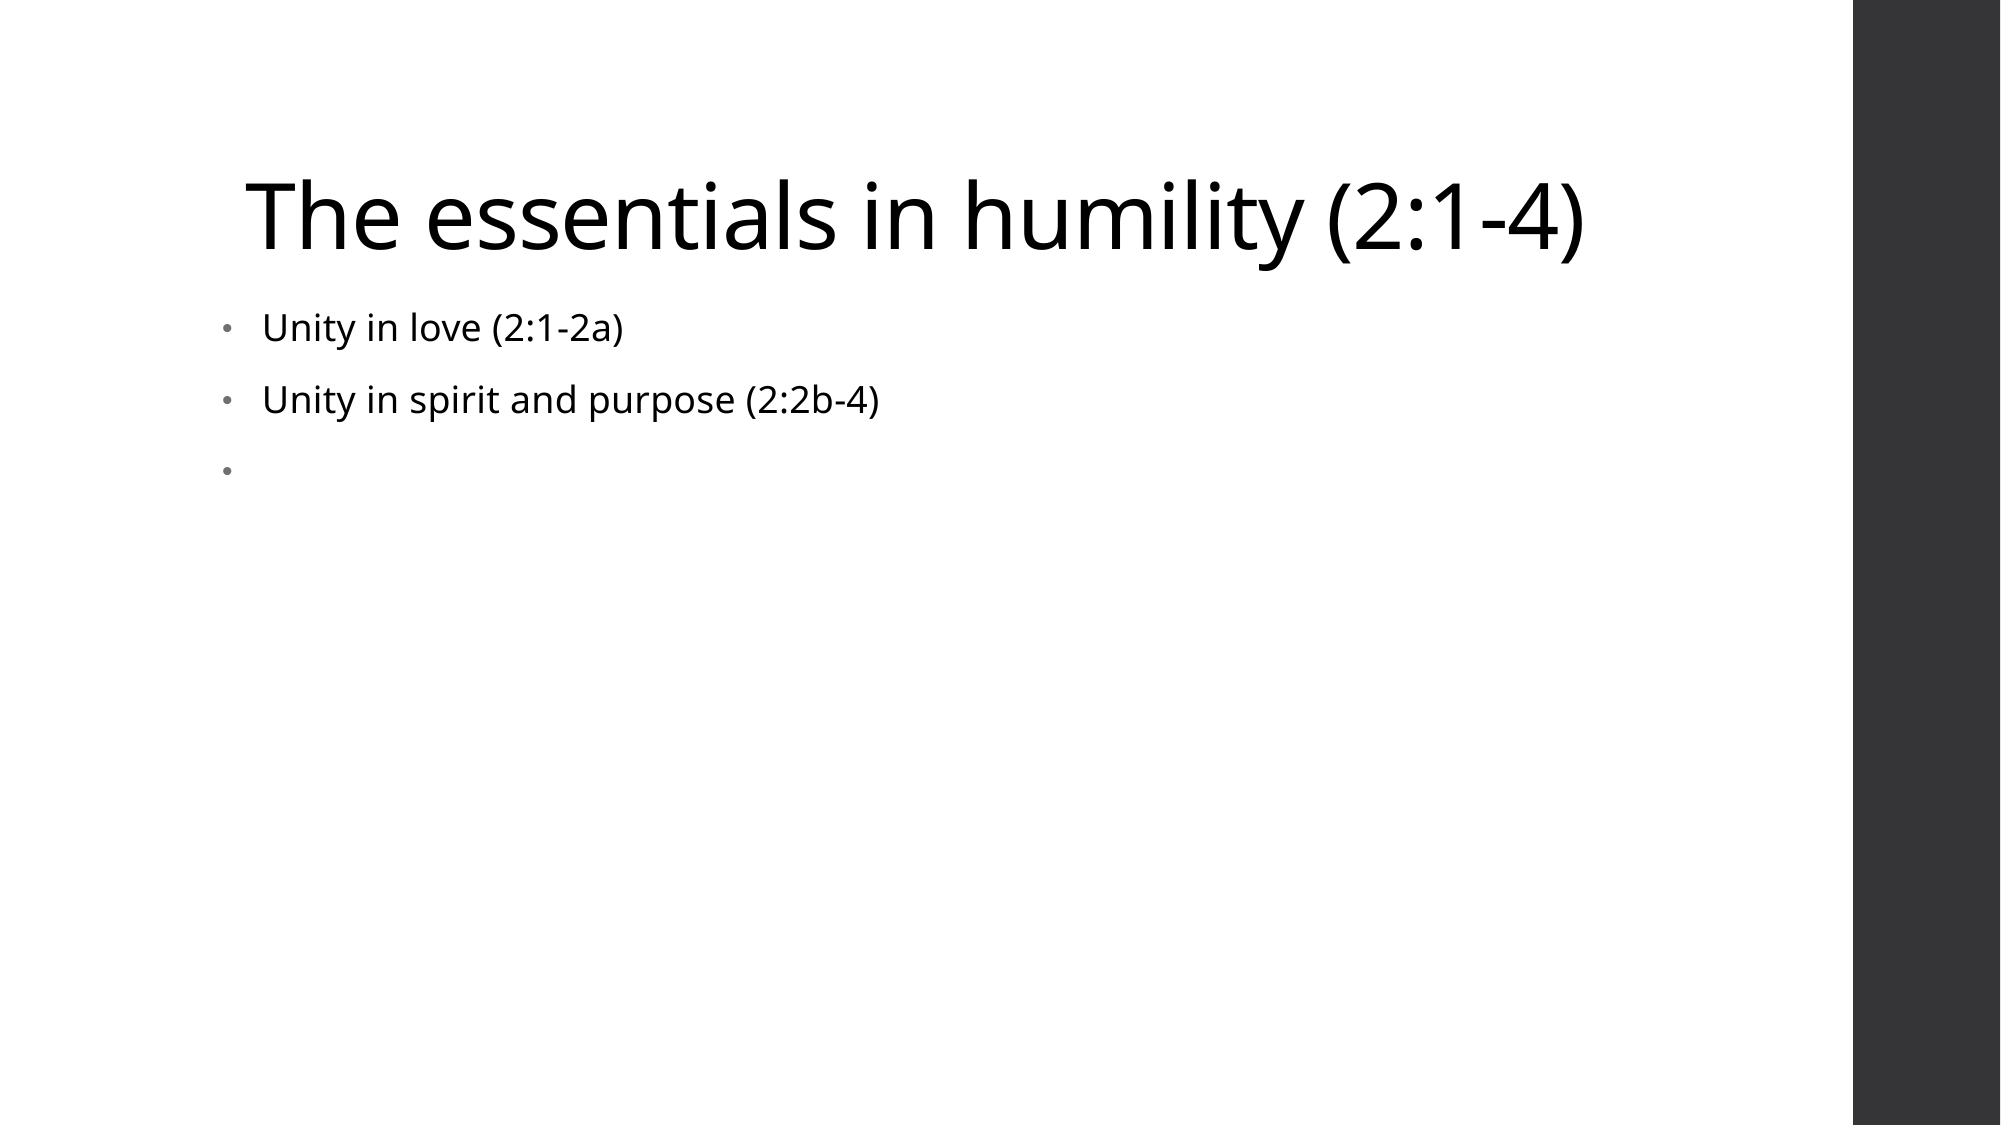

# The essentials in humility (2:1-4)
 Unity in love (2:1-2a)
 Unity in spirit and purpose (2:2b-4)